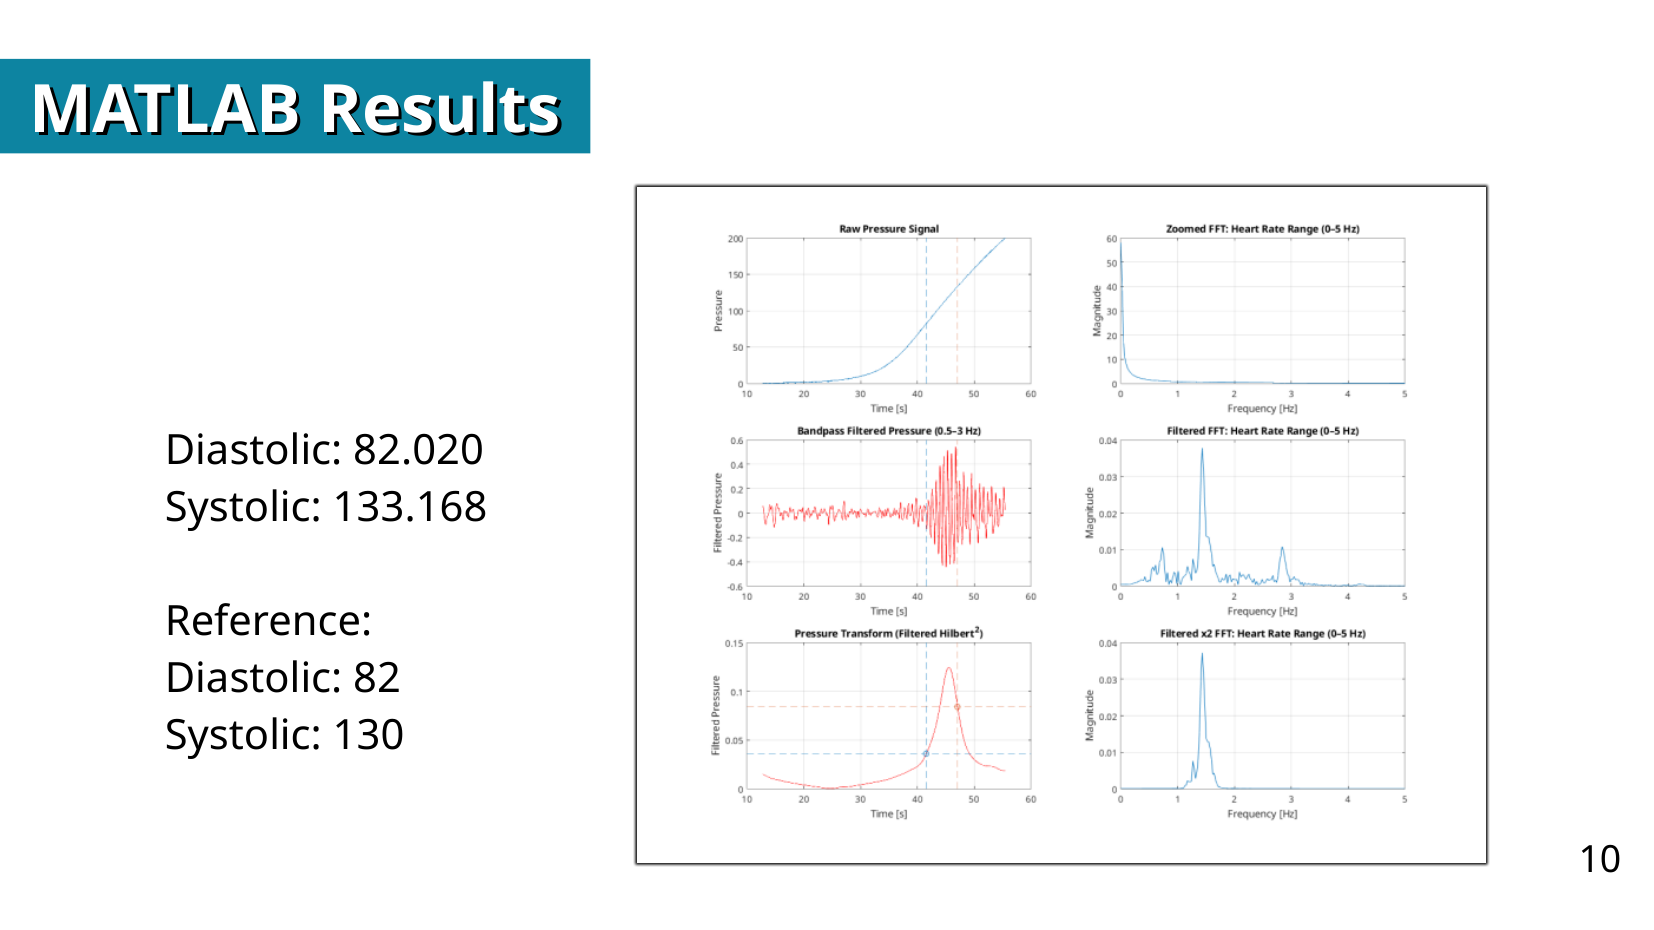

# MATLAB Results
Diastolic: 82.020
Systolic: 133.168
Reference:
Diastolic: 82
Systolic: 130